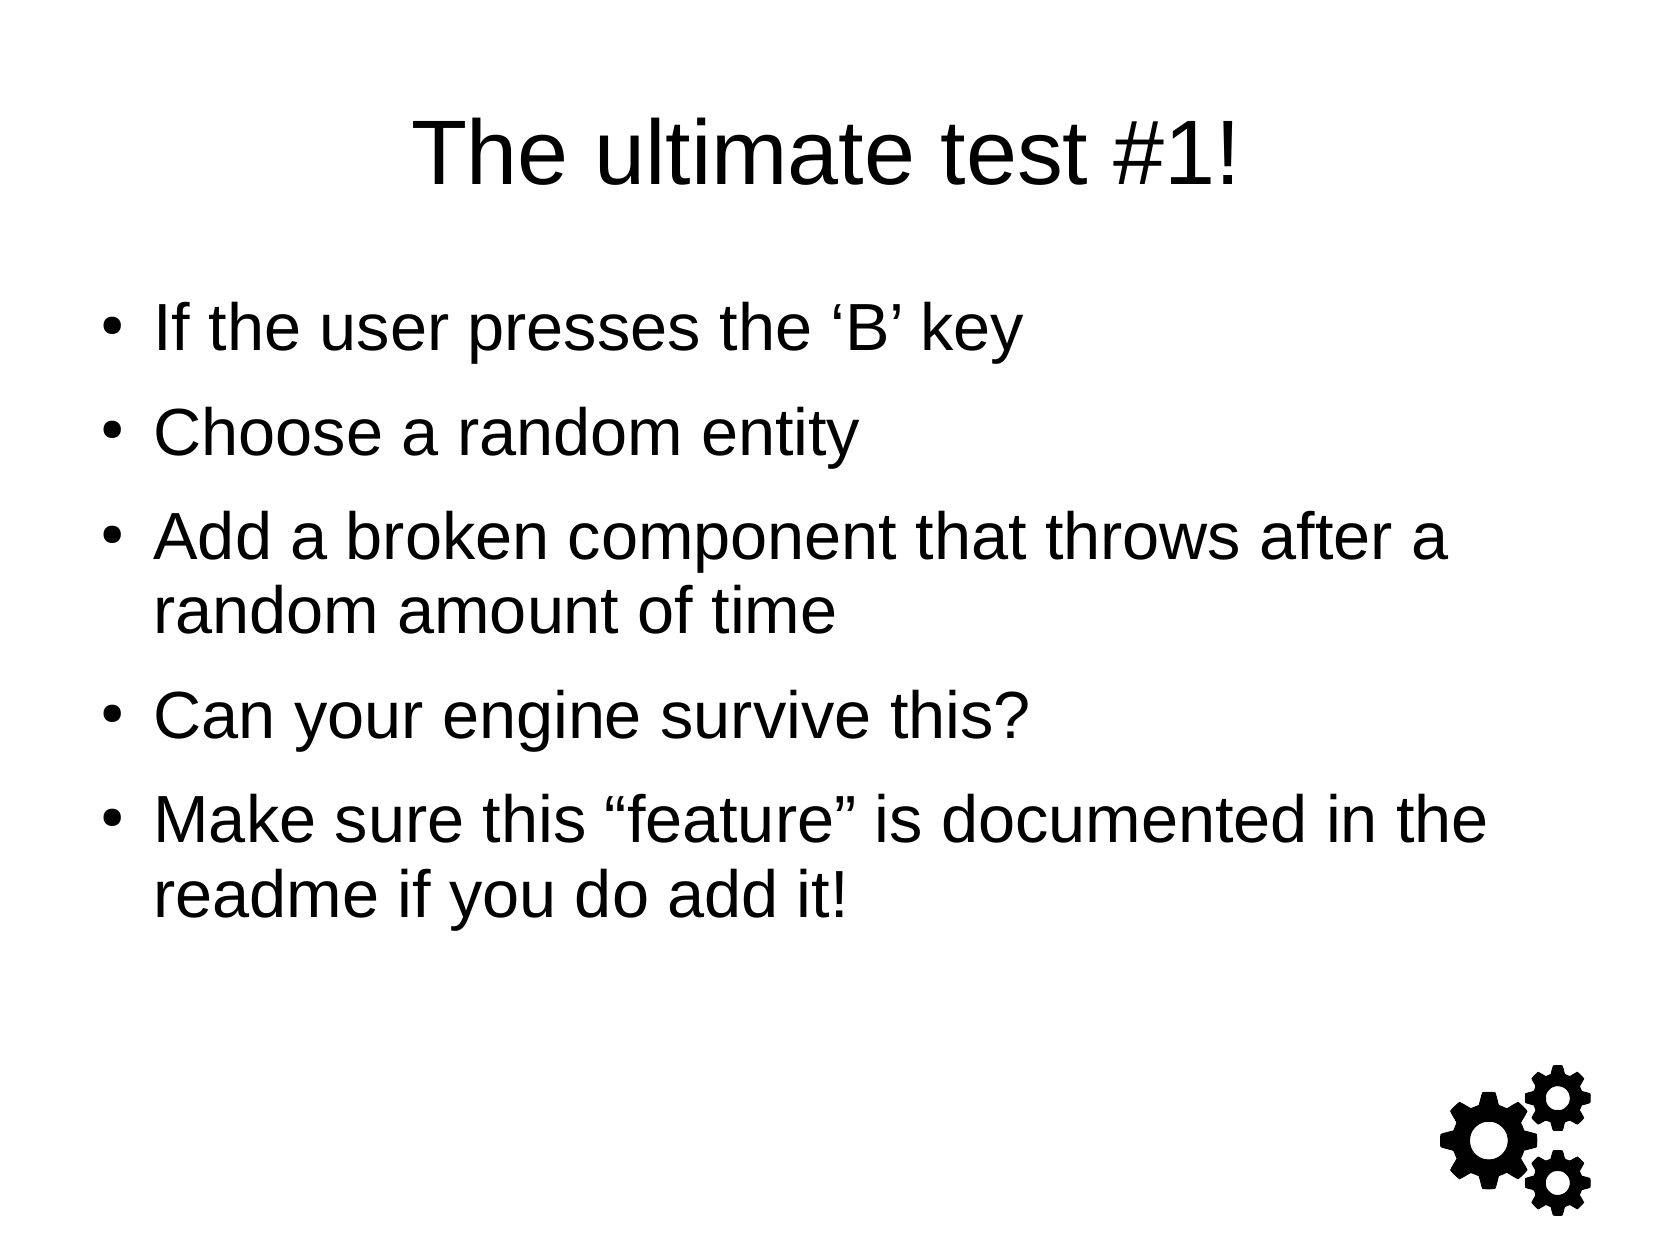

# The ultimate test #1!
If the user presses the ‘B’ key
Choose a random entity
Add a broken component that throws after a random amount of time
Can your engine survive this?
Make sure this “feature” is documented in the readme if you do add it!